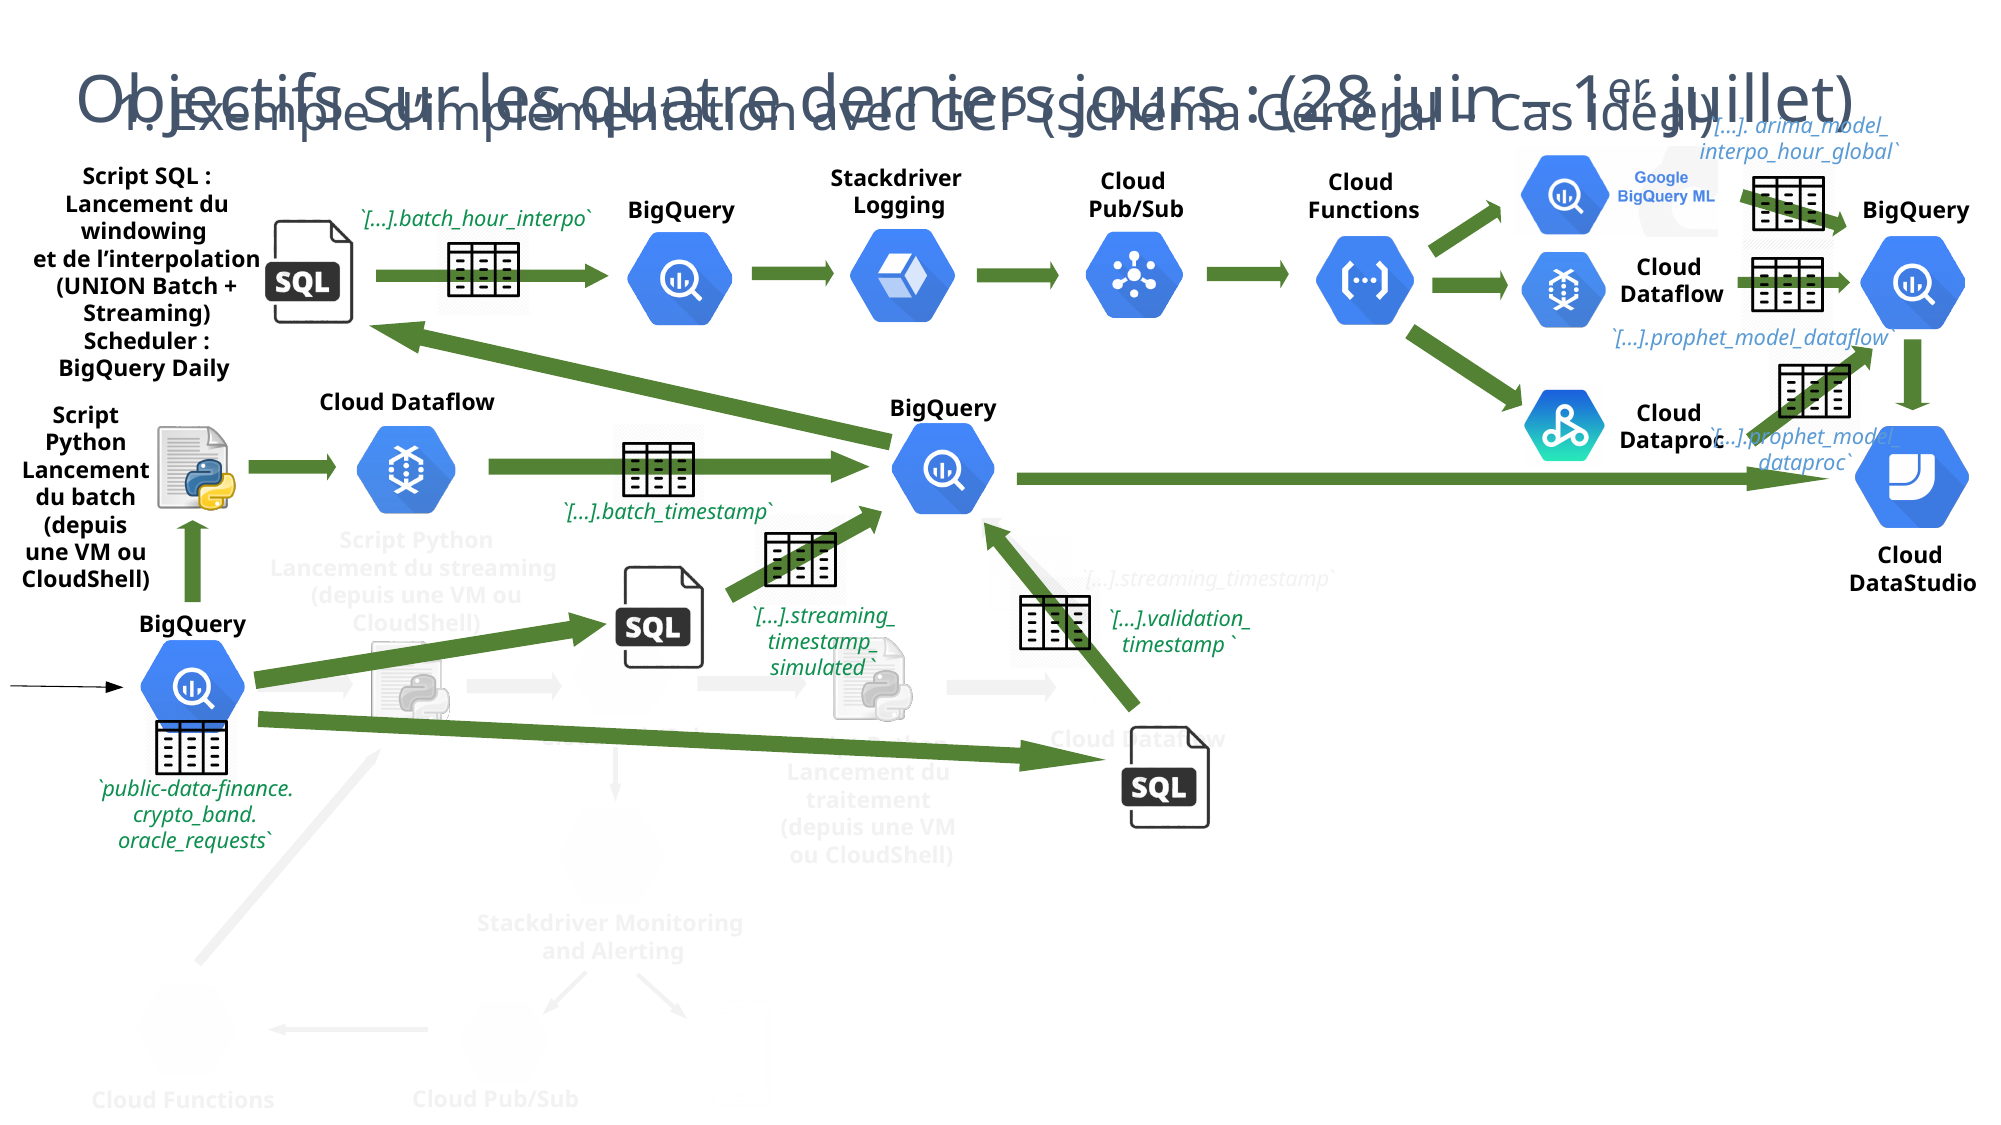

# Objectifs sur les quatre derniers jours : (28 juin – 1er juillet)
1. Exemple d’implémentation avec GCP (Schéma Général – Cas idéal)
`[…]. arima_model_
interpo_hour_global`
Script SQL : Lancement du windowing
et de l’interpolation
(UNION Batch + Streaming)
Scheduler :
BigQuery Daily
Stackdriver
Logging
Cloud
Pub/Sub
Cloud
Functions
BigQuery
BigQuery
`[…].batch_hour_interpo`
Cloud
Dataflow
`[…].prophet_model_dataflow`
Cloud Dataflow
BigQuery
Cloud
Dataproc
Script Python
Lancement du batch (depuis une VM ou CloudShell)
`[…].prophet_model_
dataproc`
`[…].batch_timestamp`
Script Python
Lancement du streaming
(depuis une VM ou CloudShell)
Cloud
DataStudio
`[…].streaming_timestamp`
`[…].streaming_
timestamp_
simulated `
`[…].validation_
timestamp `
BigQuery
Cloud Pub/Sub
Cloud Dataflow
Script Python
Lancement du
traitement
(depuis une VM
ou CloudShell)
`public-data-finance.
crypto_band.
oracle_requests`
Stackdriver Monitoring
and Alerting
Cloud Pub/Sub
Cloud Functions